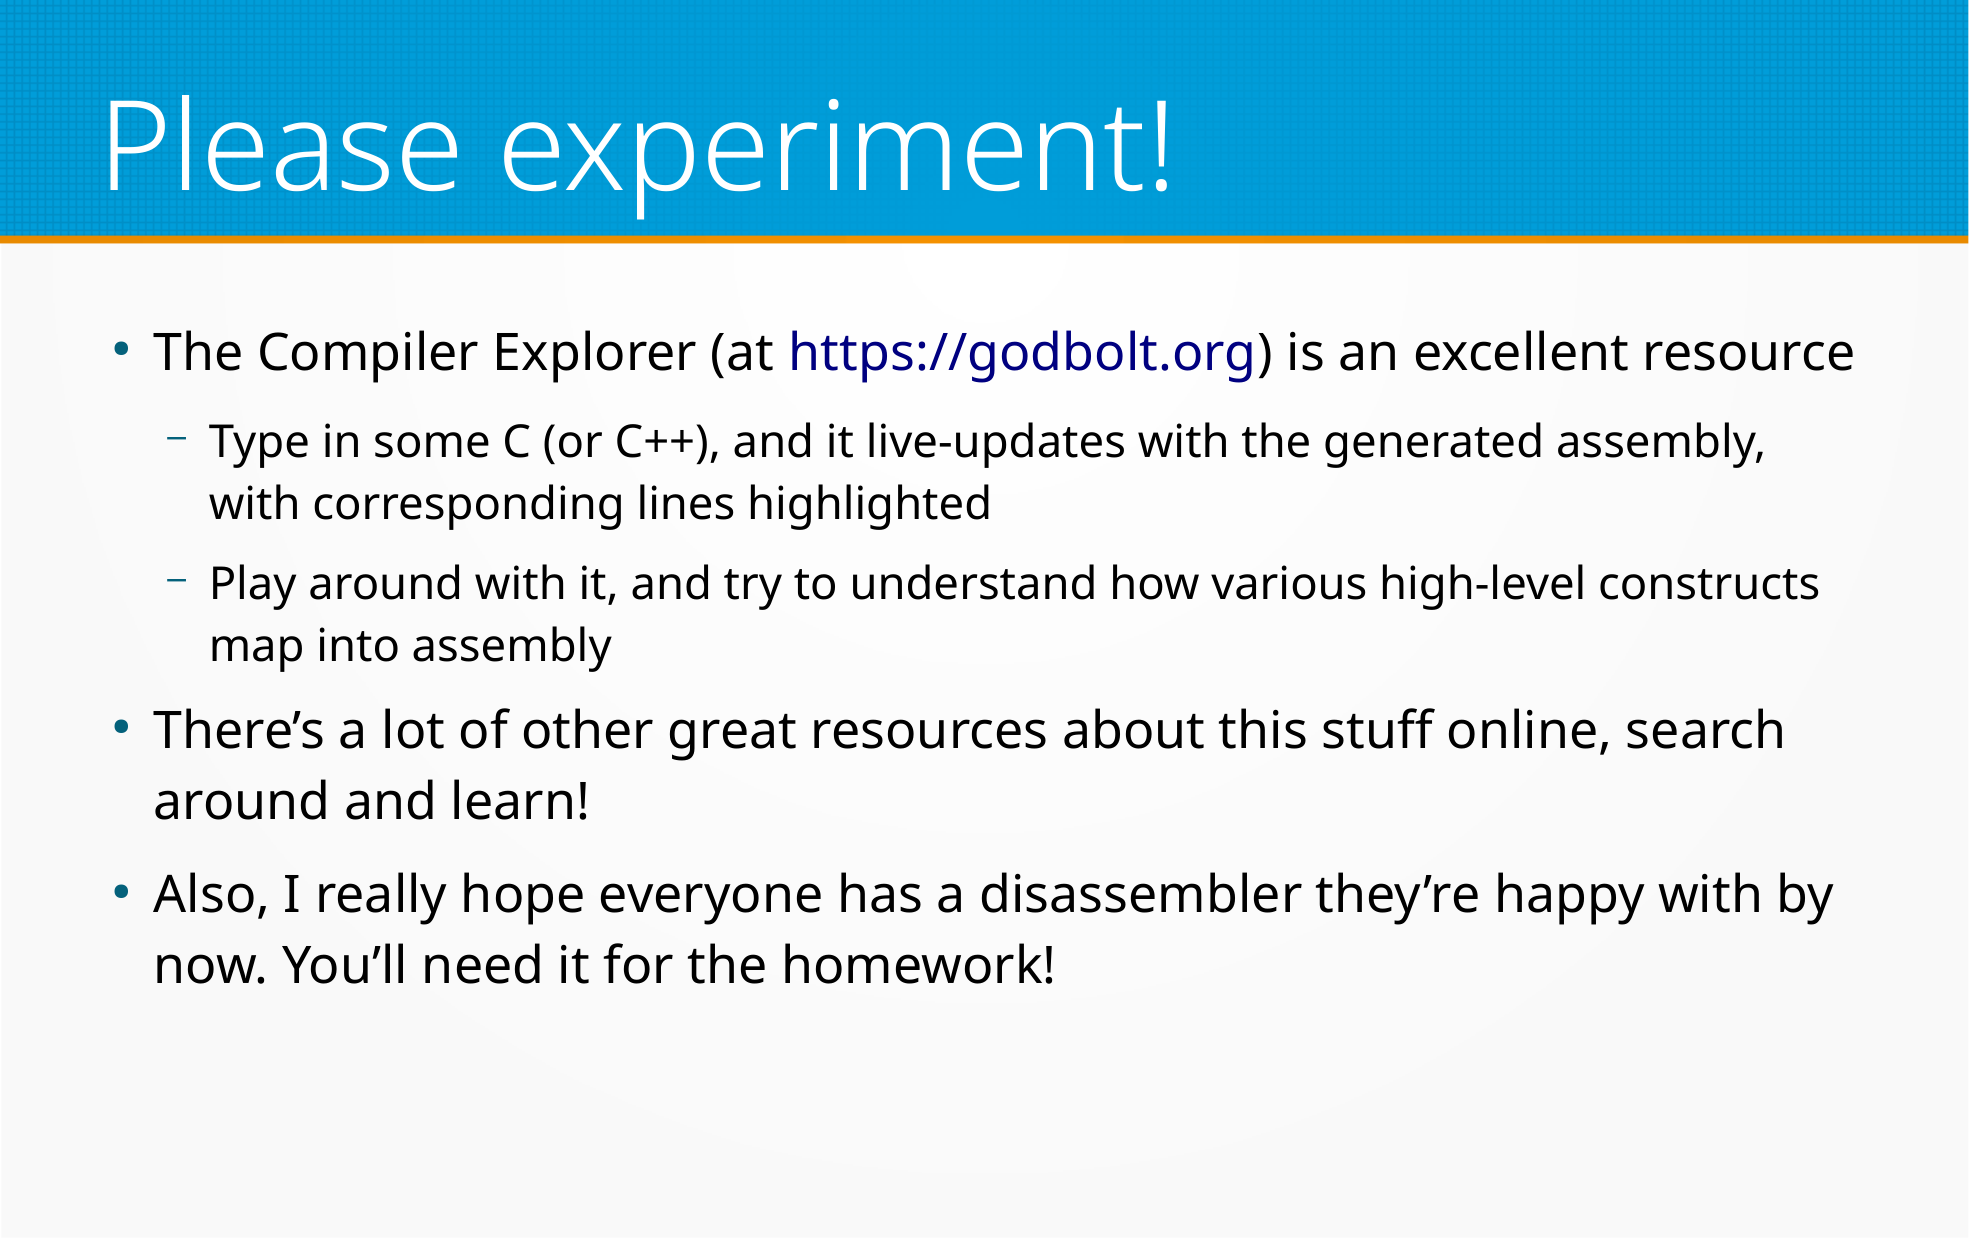

# Please experiment!
The Compiler Explorer (at https://godbolt.org) is an excellent resource
Type in some C (or C++), and it live-updates with the generated assembly, with corresponding lines highlighted
Play around with it, and try to understand how various high-level constructs map into assembly
There’s a lot of other great resources about this stuff online, search around and learn!
Also, I really hope everyone has a disassembler they’re happy with by now. You’ll need it for the homework!